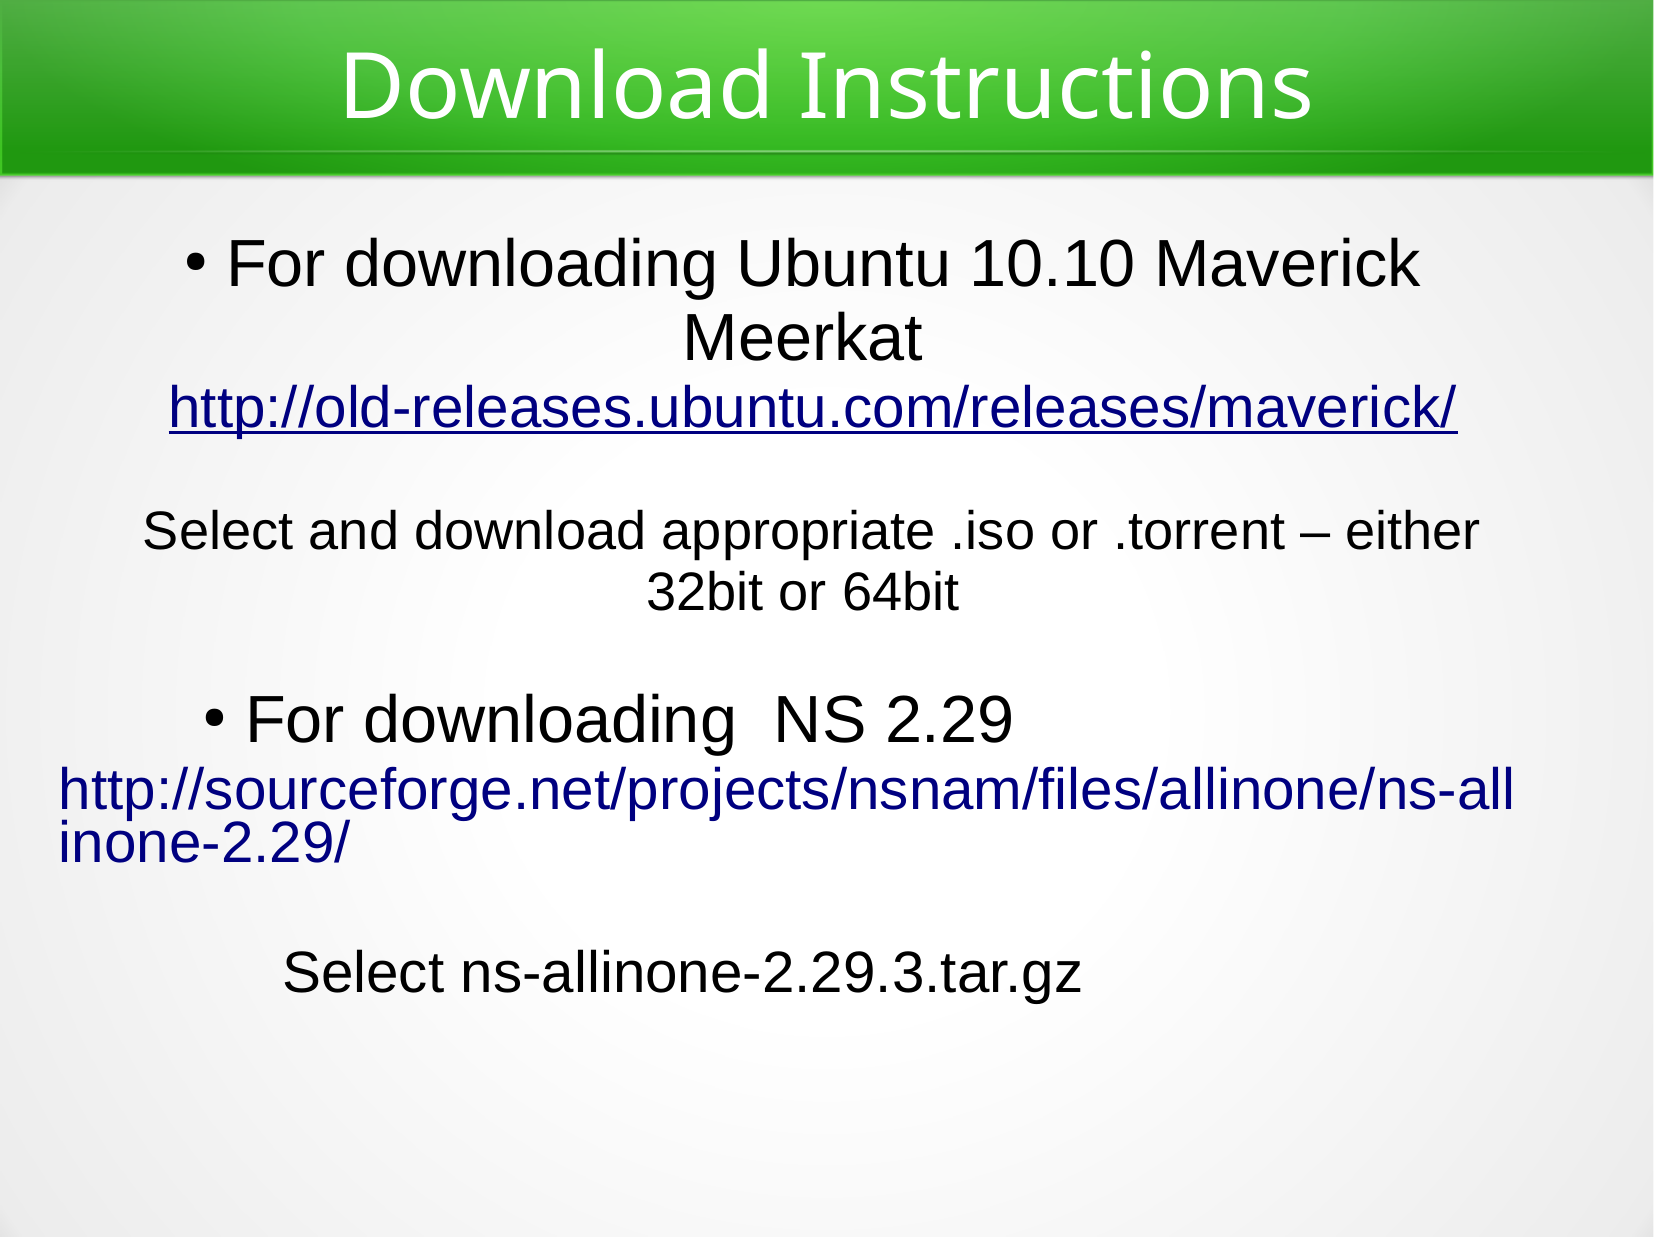

# Download Instructions
 For downloading Ubuntu 10.10 Maverick Meerkat
http://old-releases.ubuntu.com/releases/maverick/
Select and download appropriate .iso or .torrent – either 32bit or 64bit
 For downloading NS 2.29
http://sourceforge.net/projects/nsnam/files/allinone/ns-allinone-2.29/
Select ns-allinone-2.29.3.tar.gz